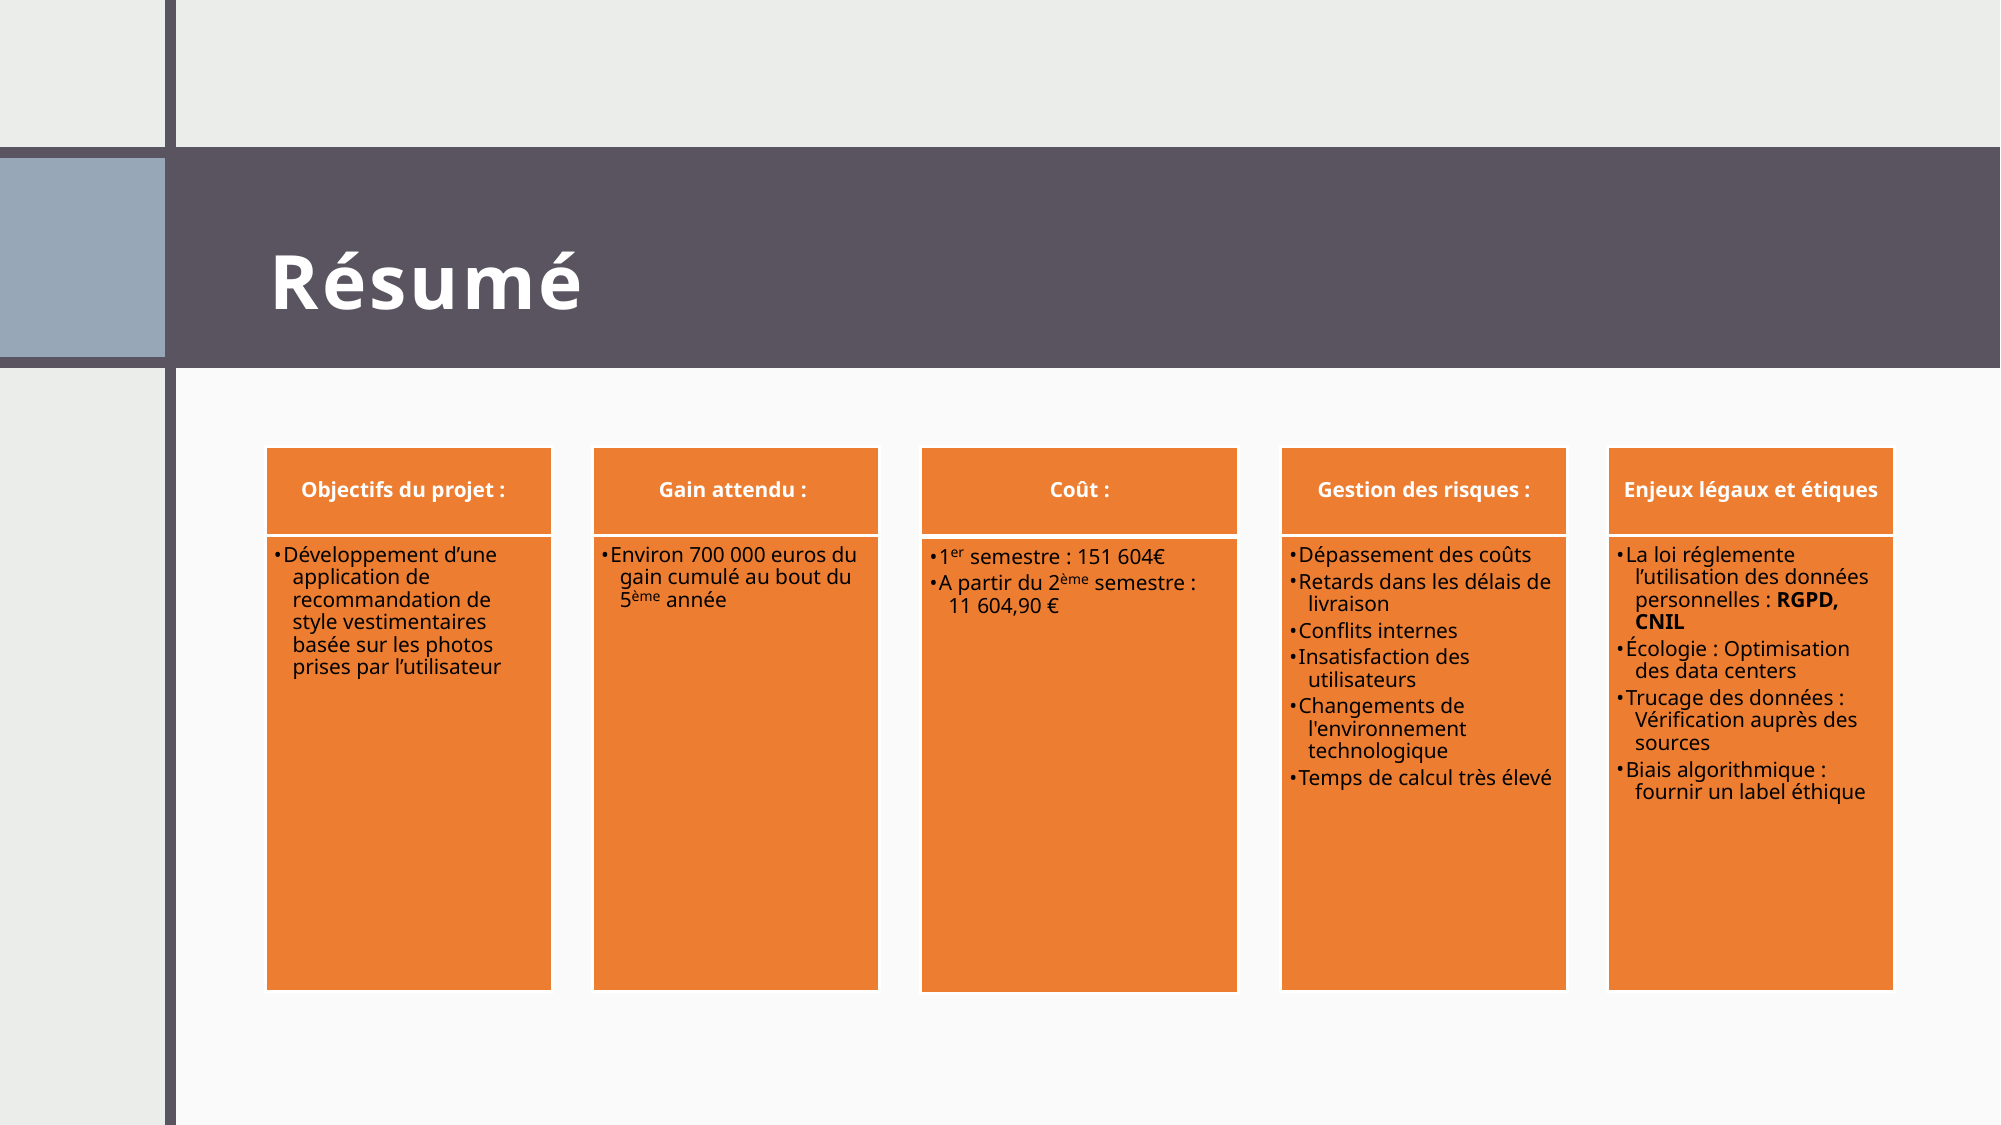

# Résumé
Objectifs du projet :
Gain attendu :
Coût :
Gestion des risques :
Enjeux légaux et étiques
Développement d’une application de recommandation de style vestimentaires basée sur les photos prises par l’utilisateur
Environ 700 000 euros du gain cumulé au bout du 5ème année
Dépassement des coûts
Retards dans les délais de livraison
Conflits internes
Insatisfaction des utilisateurs
Changements de l'environnement technologique
Temps de calcul très élevé
La loi réglemente l’utilisation des données personnelles : RGPD, CNIL
Écologie : Optimisation des data centers
Trucage des données : Vérification auprès des sources
Biais algorithmique : fournir un label éthique
1er semestre : 151 604€
A partir du 2ème semestre : 11 604,90 €